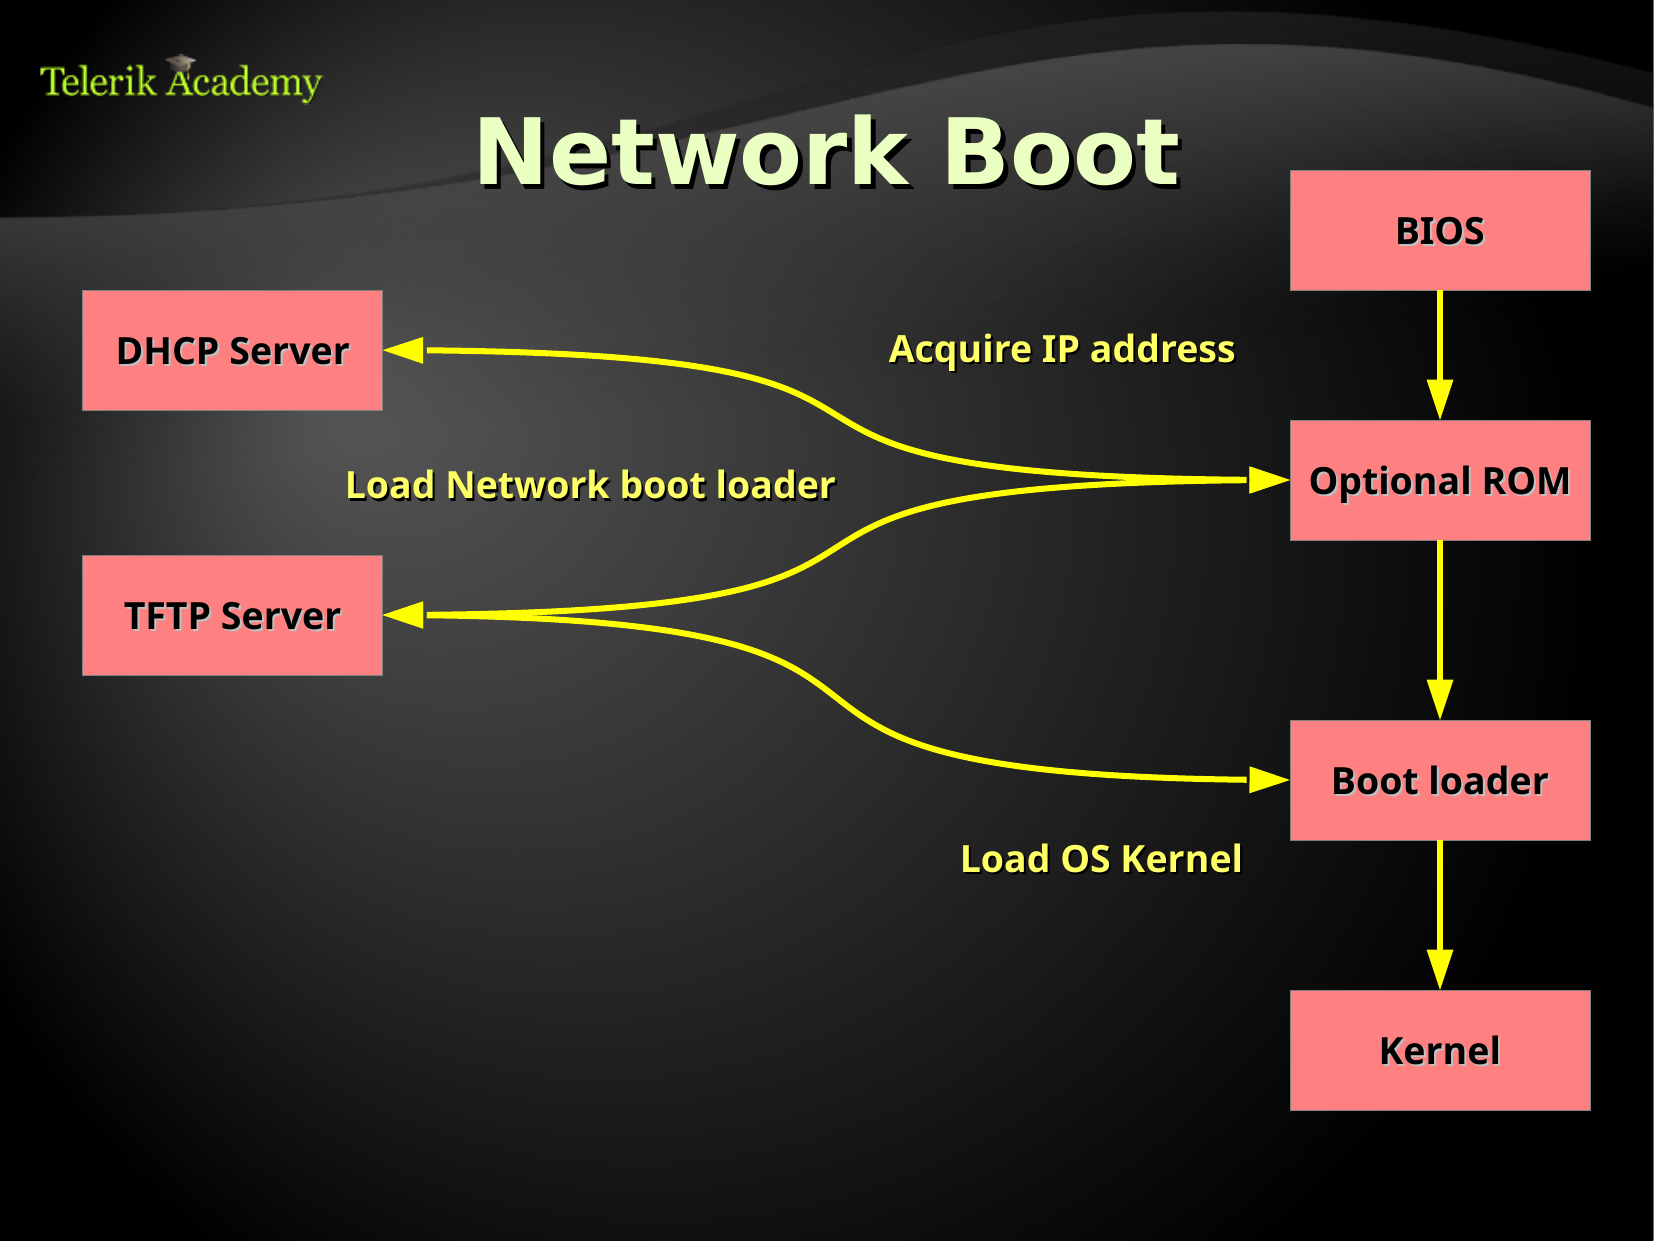

# Network Boot
BIOS
DHCP Server
Acquire IP address
Optional ROM
Load Network boot loader
TFTP Server
Boot loader
Load OS Kernel
Kernel